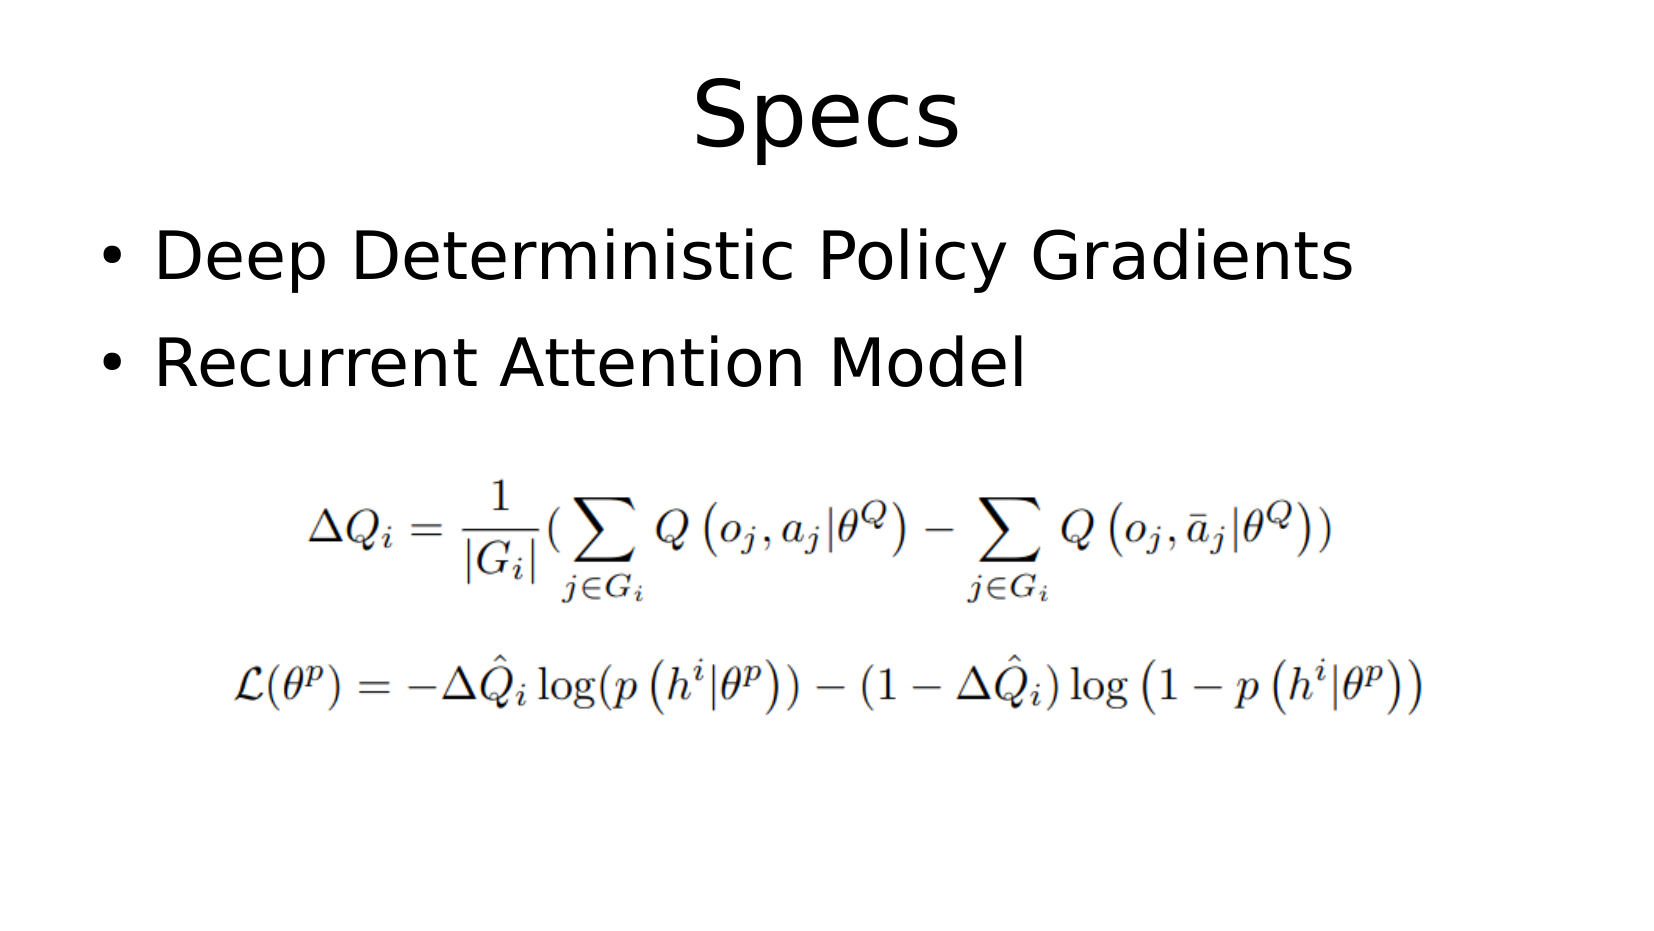

# Specs
Deep Deterministic Policy Gradients
Recurrent Attention Model